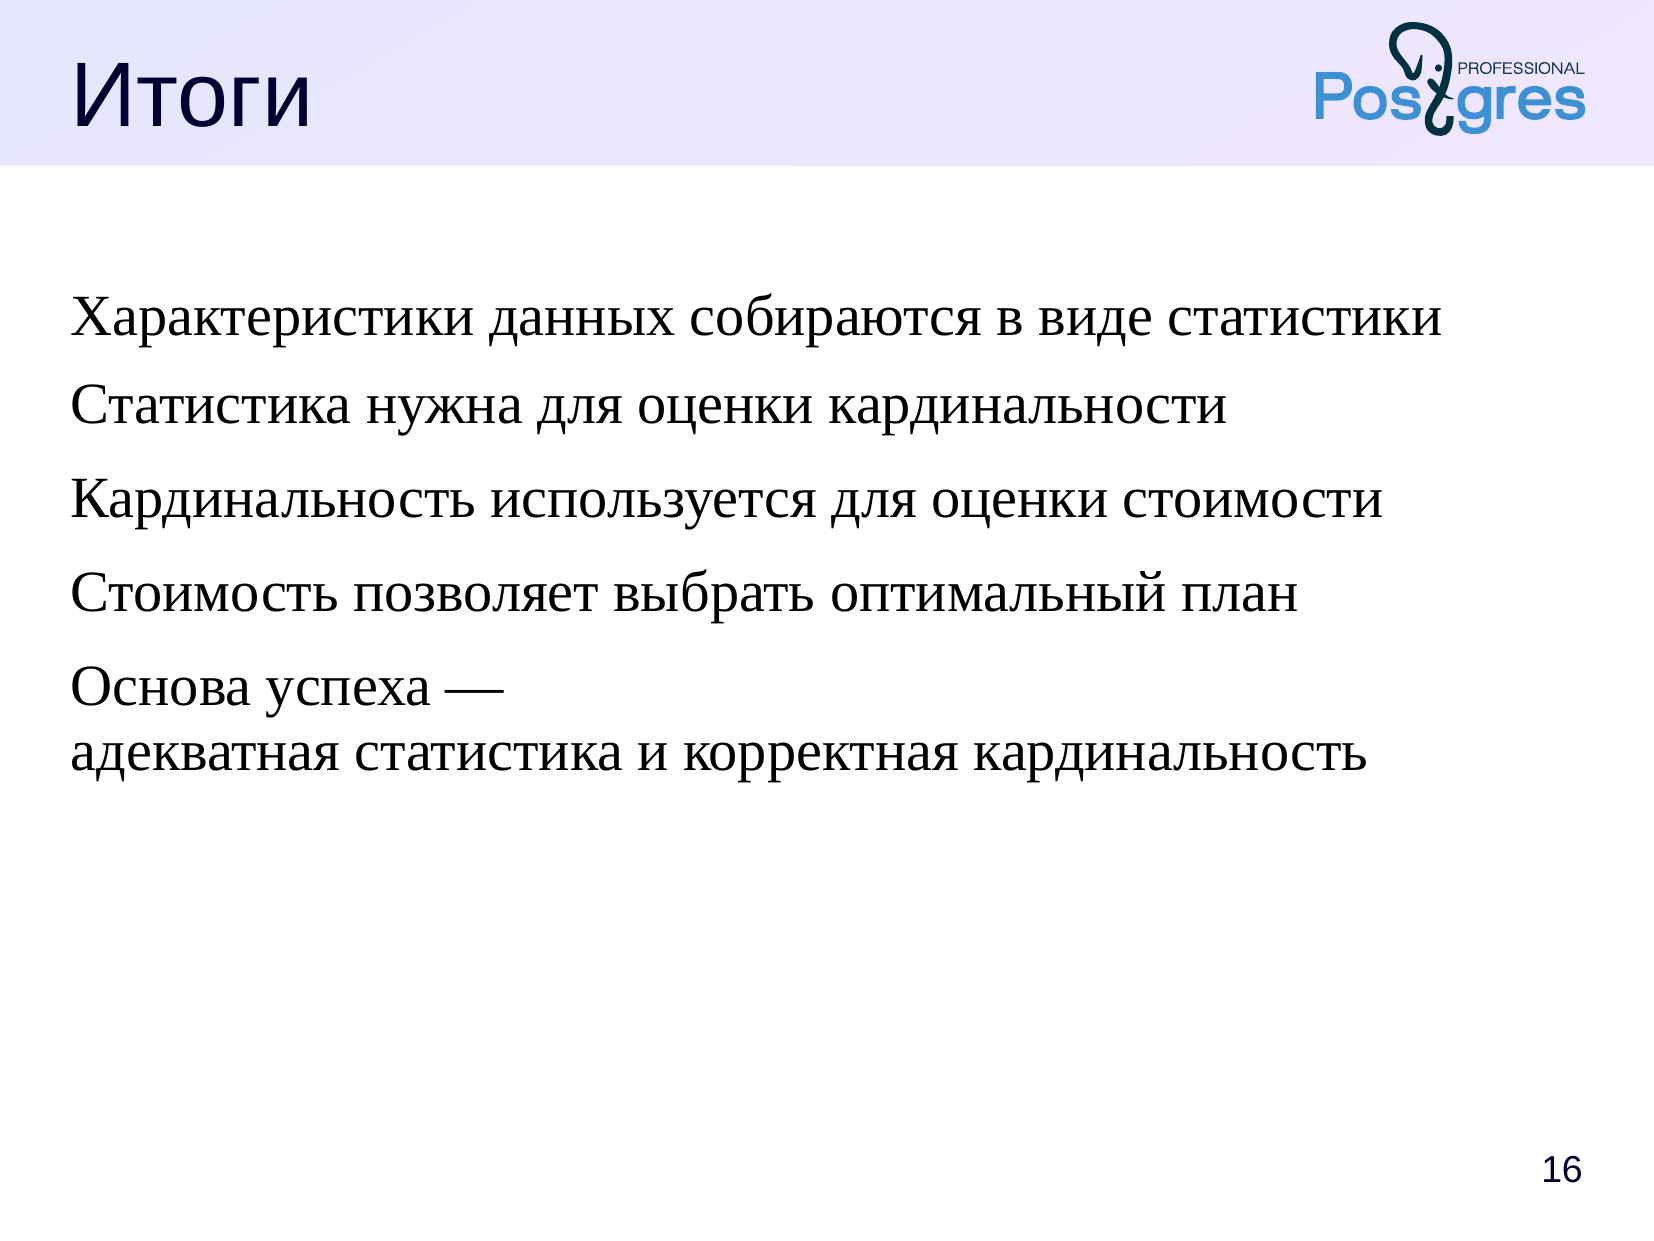

# Итоги
Характеристики данных собираются в виде статистики
Статистика нужна для оценки кардинальности
Кардинальность используется для оценки стоимости
Стоимость позволяет выбрать оптимальный план
Основа успеха —
адекватная статистика и корректная кардинальность